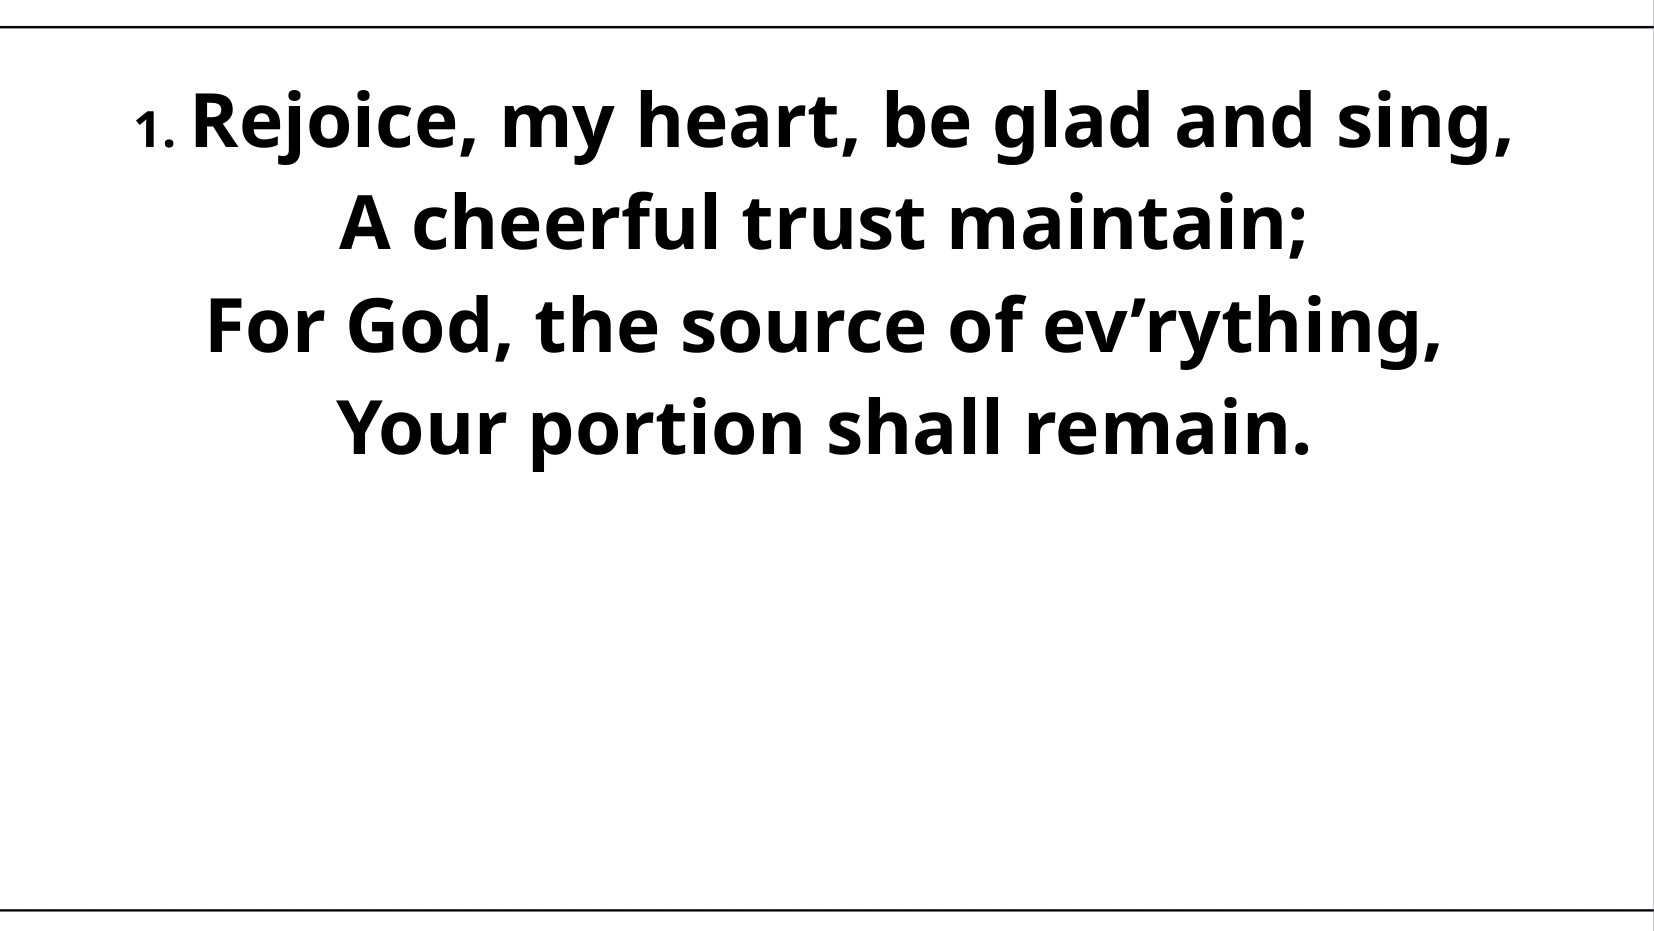

1. Rejoice, my heart, be glad and sing,
A cheerful trust maintain;
For God, the source of ev’rything,
Your portion shall remain.